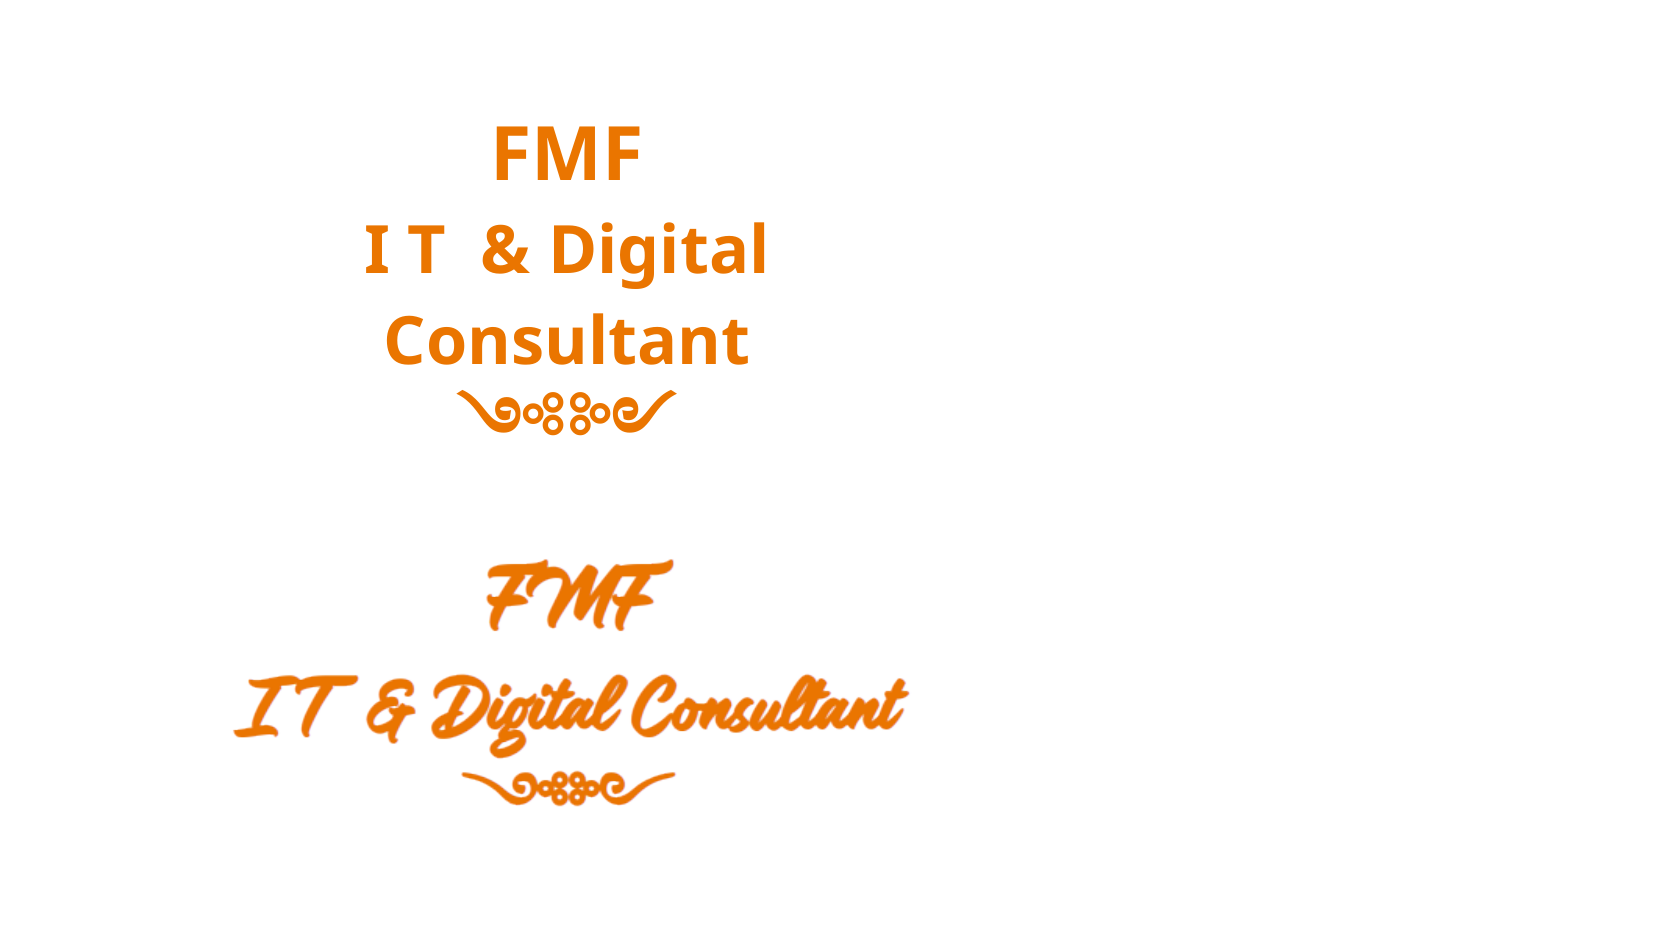

FMF
I T & Digital Consultant
༺༻